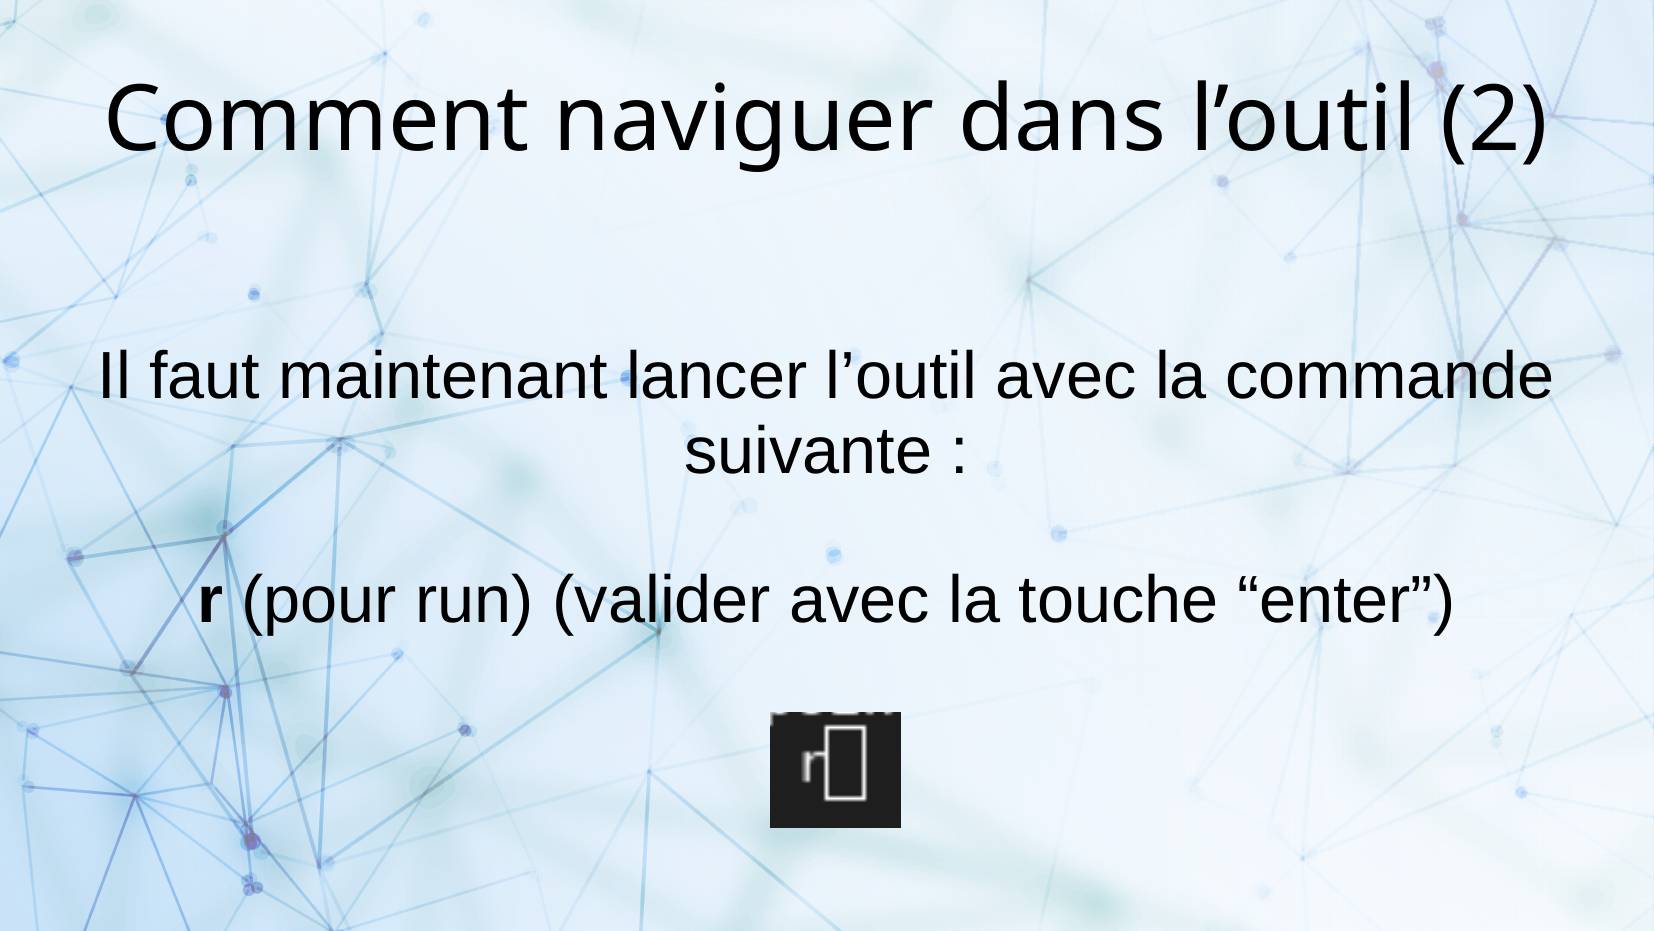

# Comment naviguer dans l’outil (2)
Il faut maintenant lancer l’outil avec la commande suivante :
r (pour run) (valider avec la touche “enter”)